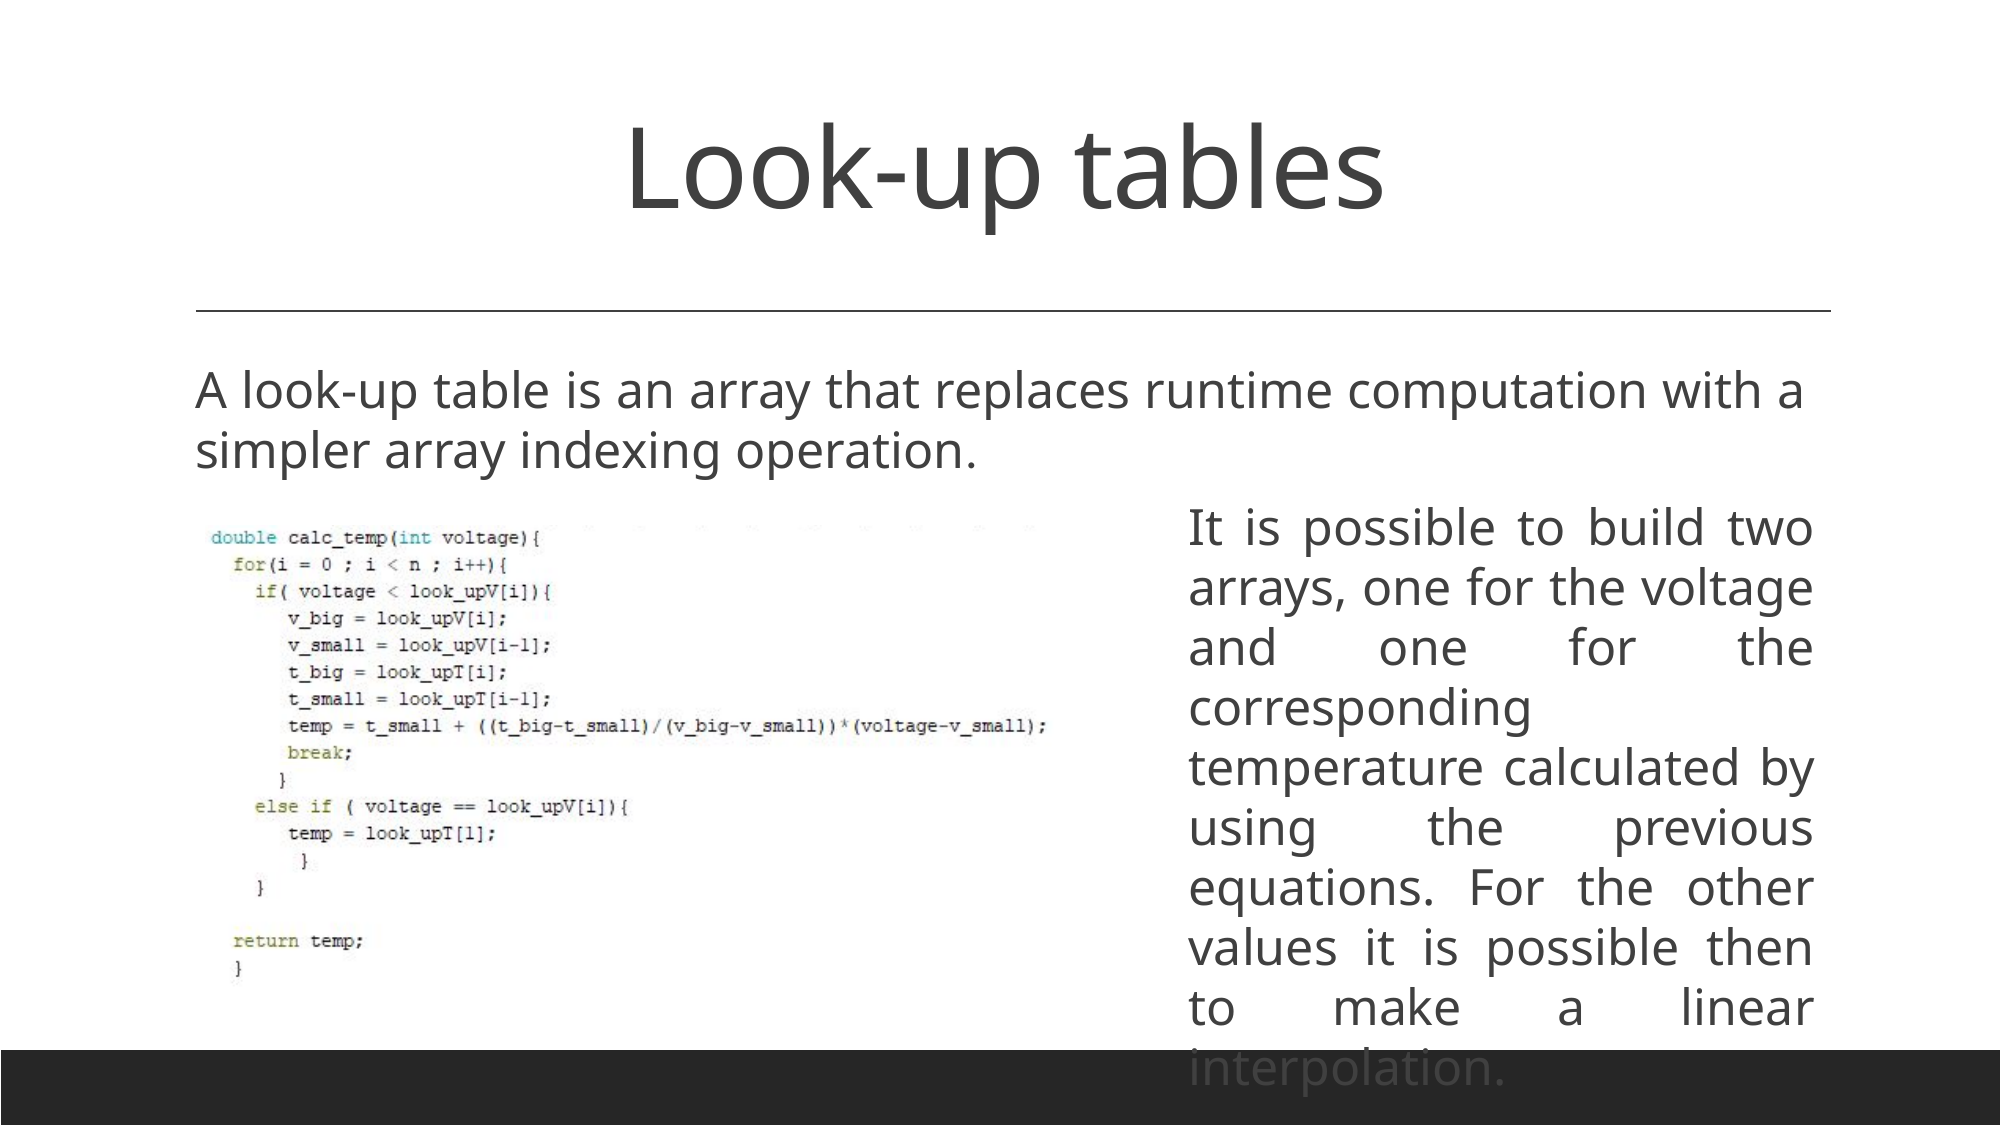

# Look-up tables
A look-up table is an array that replaces runtime computation with a simpler array indexing operation.
It is possible to build two arrays, one for the voltage and one for the corresponding temperature calculated by using the previous equations. For the other values it is possible then to make a linear interpolation.